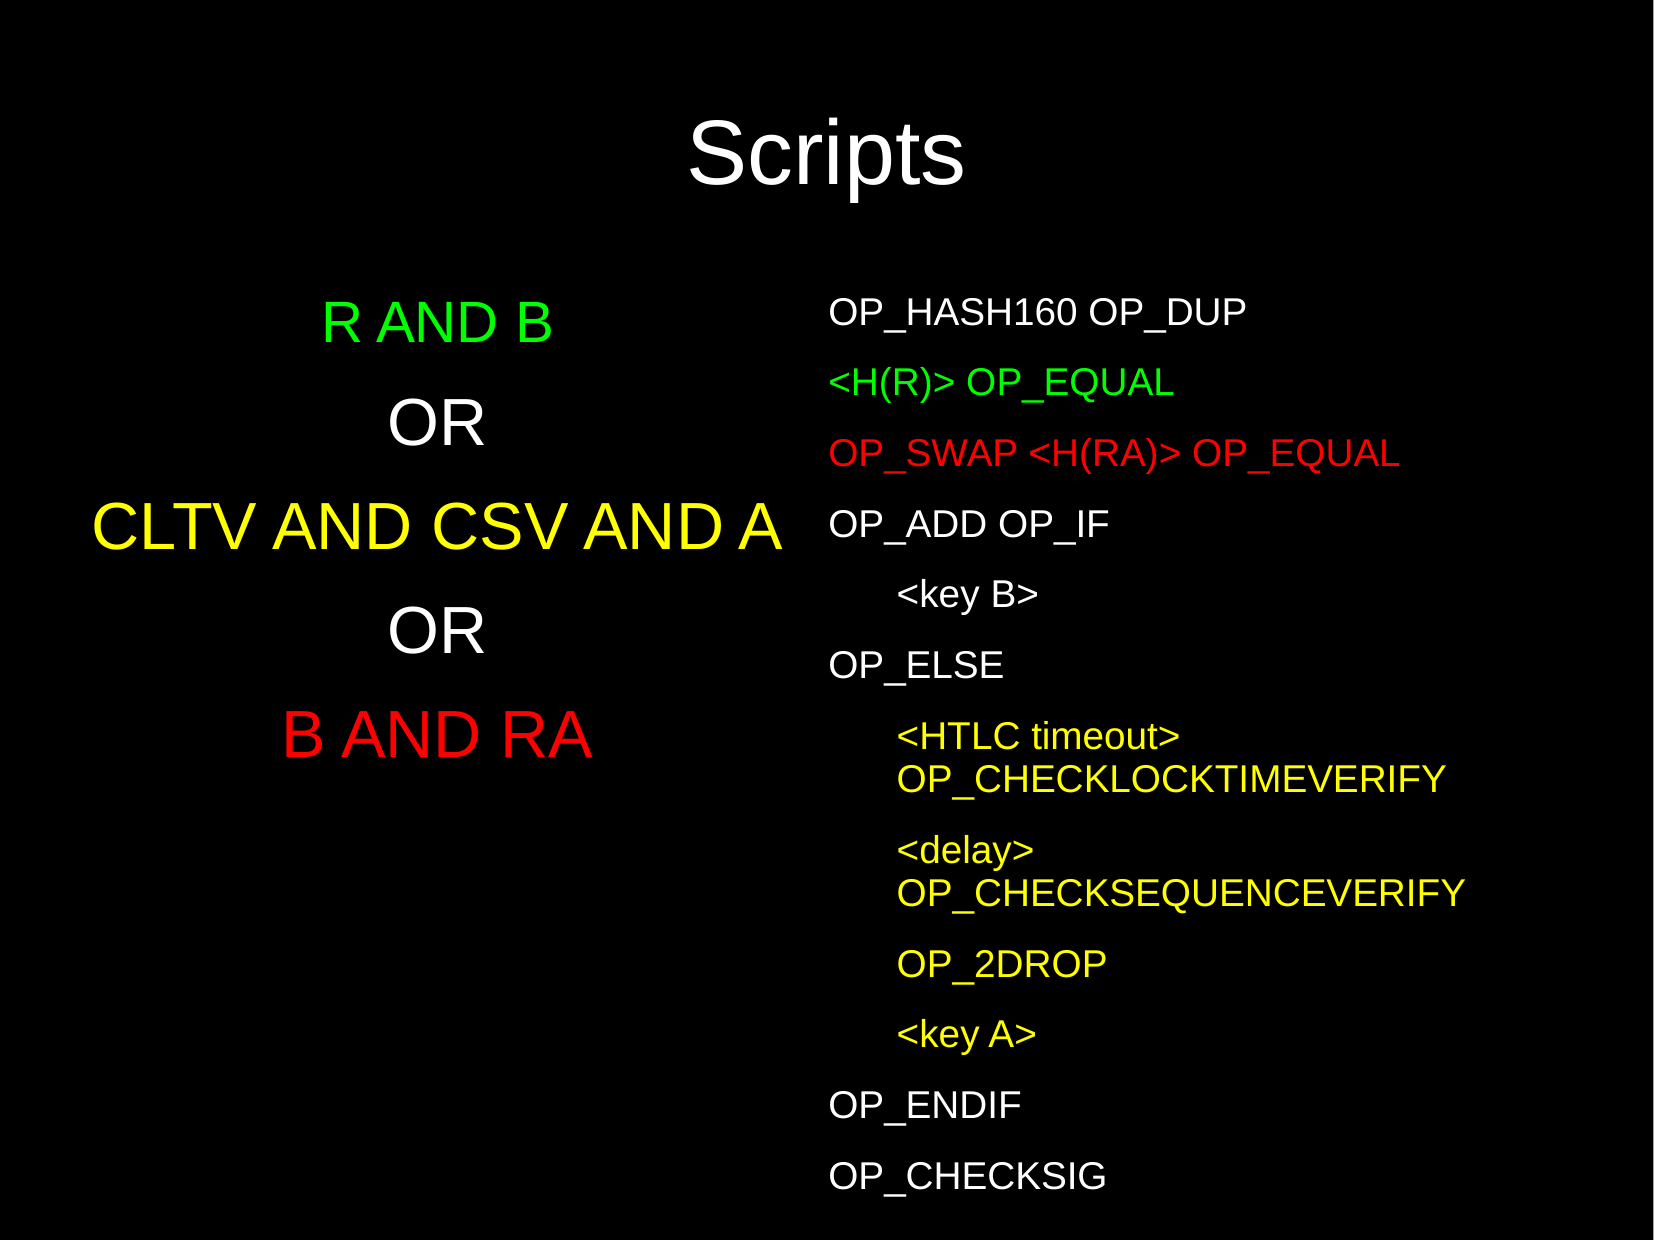

# Scripts
R AND B
OR
CLTV AND CSV AND A
OR
B AND RA
OP_HASH160 OP_DUP
<H(R)> OP_EQUAL
OP_SWAP <H(RA)> OP_EQUAL
OP_ADD OP_IF
<key B>
OP_ELSE
<HTLC timeout> OP_CHECKLOCKTIMEVERIFY
<delay> OP_CHECKSEQUENCEVERIFY
OP_2DROP
<key A>
OP_ENDIF
OP_CHECKSIG